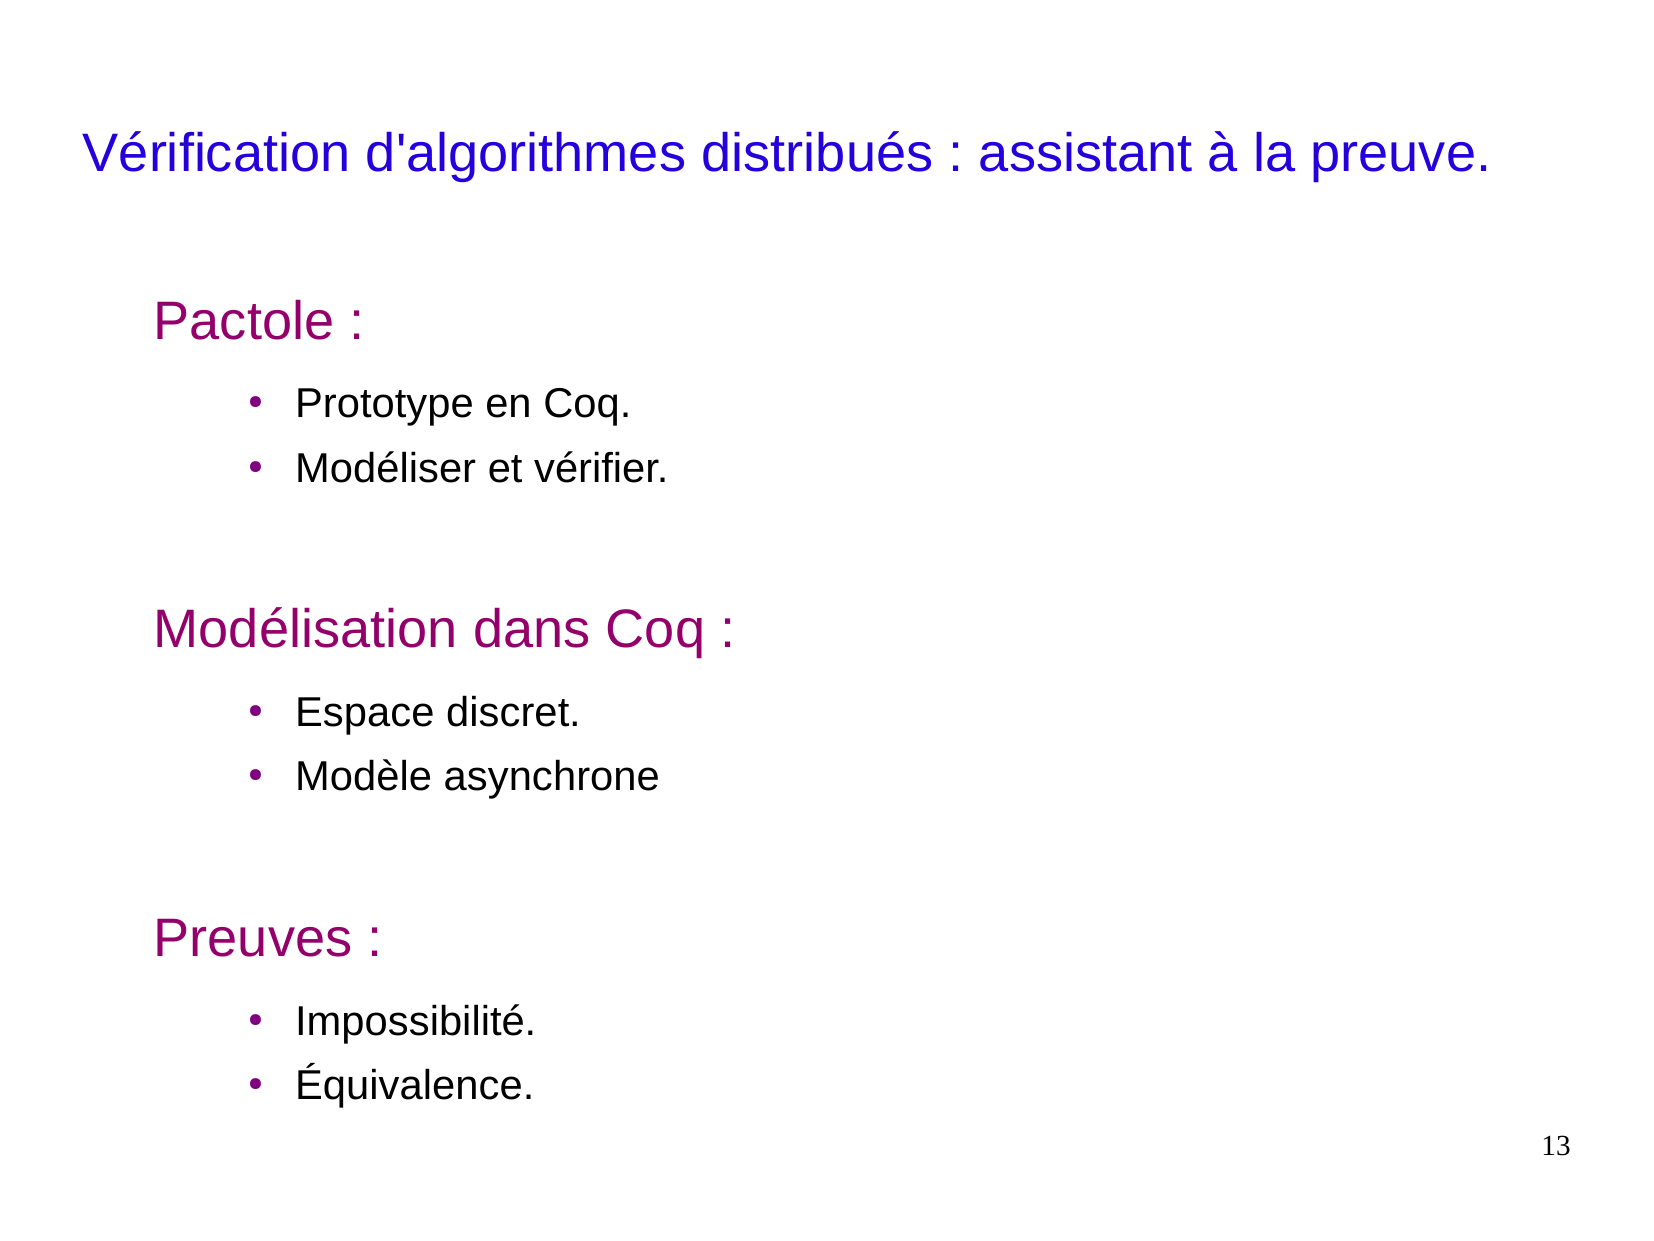

# Vérification d'algorithmes distribués : assistant à la preuve.
Pactole :
Prototype en Coq.
Modéliser et vérifier.
Modélisation dans Coq :
Espace discret.
Modèle asynchrone
Preuves :
Impossibilité.
Équivalence.
13